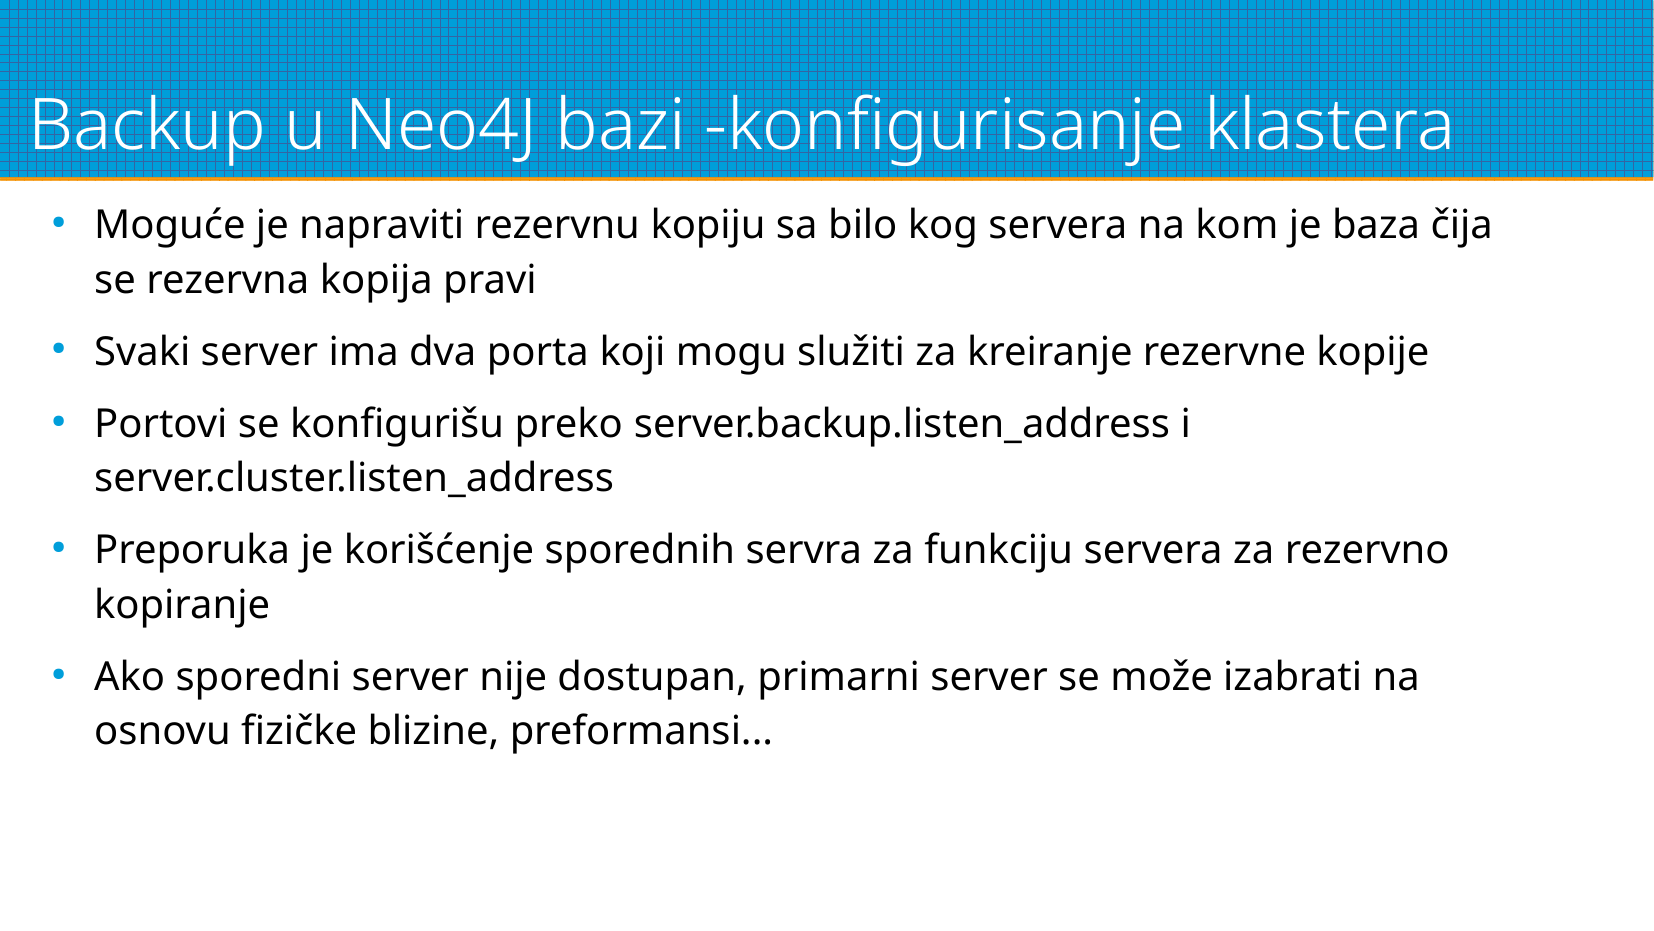

# Backup u Neo4J bazi -konfigurisanje klastera
Moguće je napraviti rezervnu kopiju sa bilo kog servera na kom je baza čija se rezervna kopija pravi
Svaki server ima dva porta koji mogu služiti za kreiranje rezervne kopije
Portovi se konfigurišu preko server.backup.listen_address i server.cluster.listen_address
Preporuka je korišćenje sporednih servra za funkciju servera za rezervno kopiranje
Ako sporedni server nije dostupan, primarni server se može izabrati na osnovu fizičke blizine, preformansi...